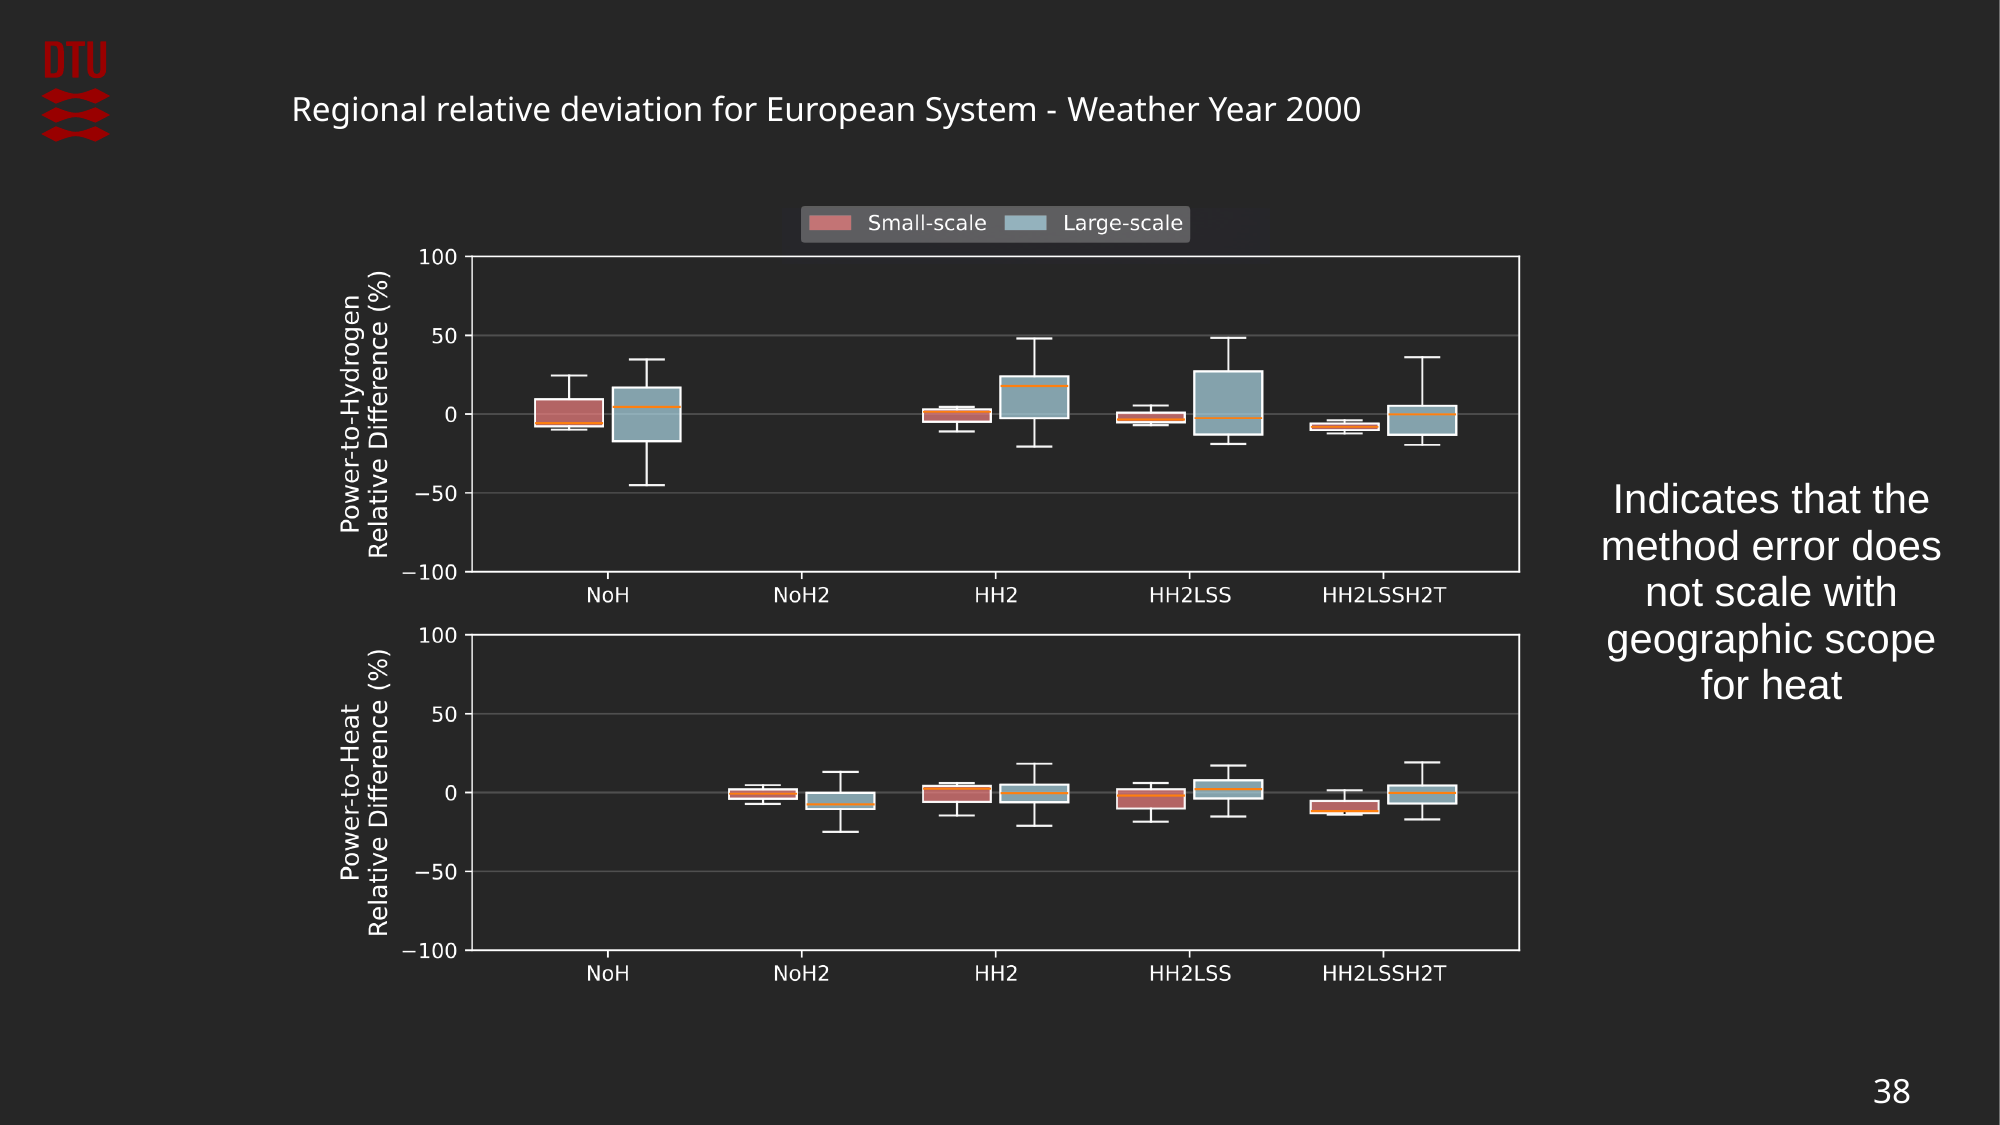

# Regional relative deviation for European System - Weather Year 2000
Indicates that the method error does not scale with geographic scope for heat